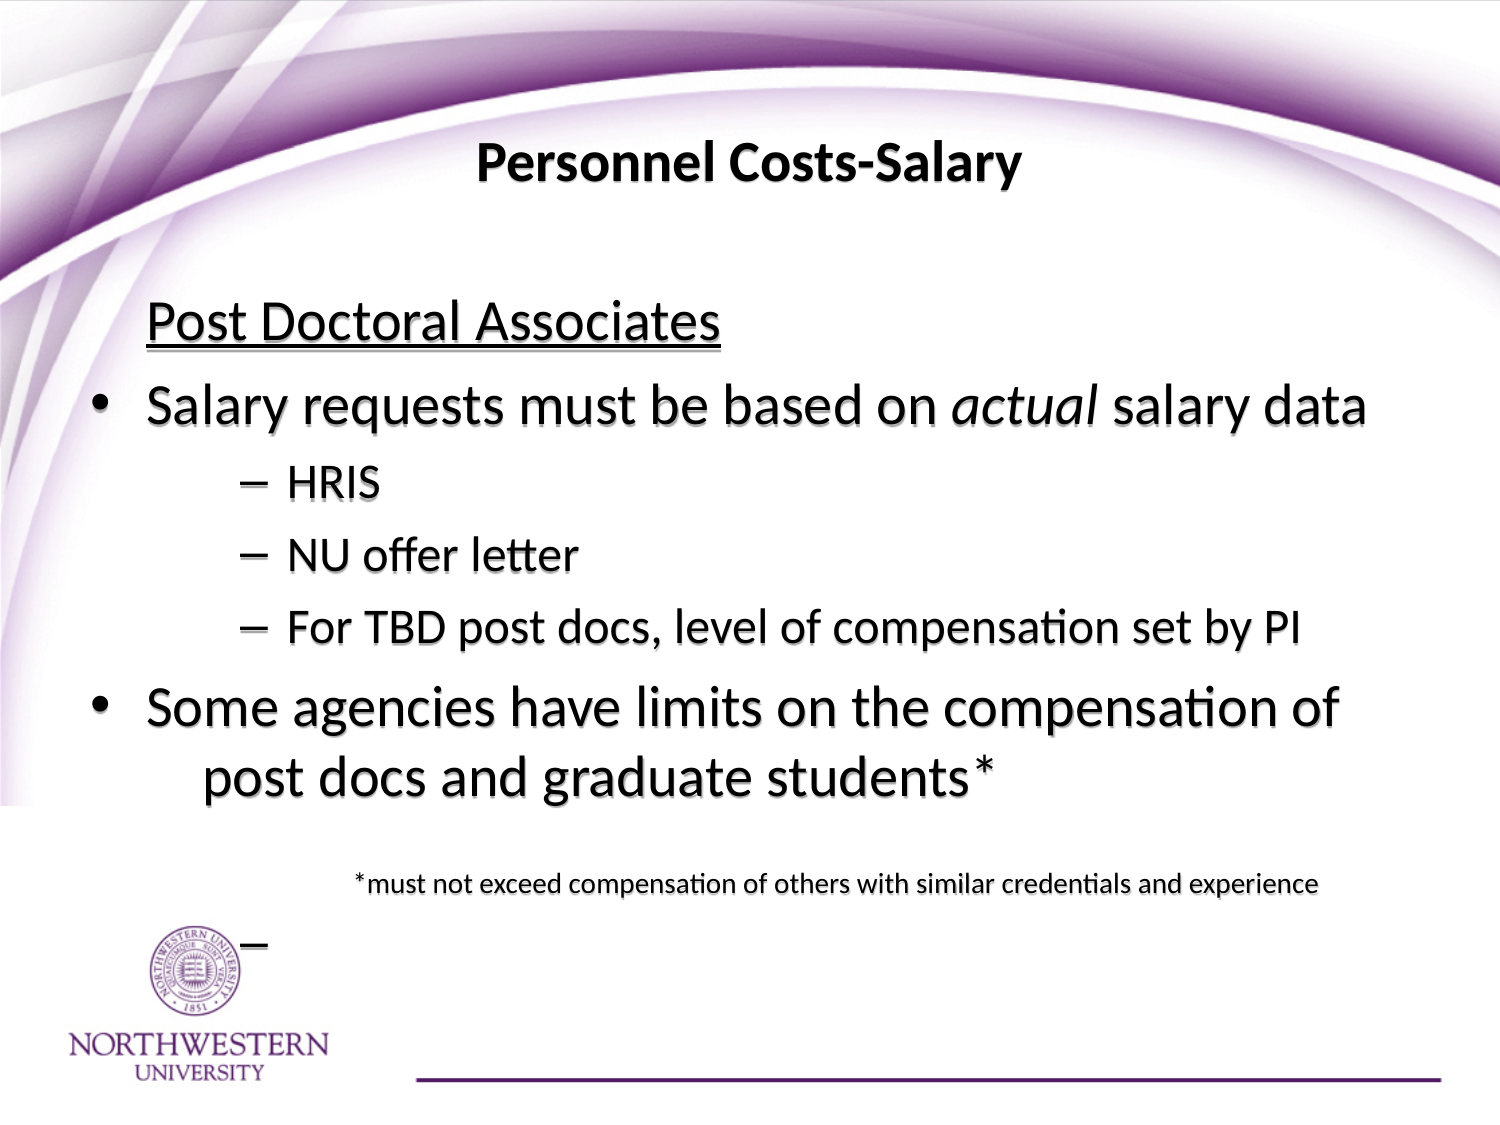

# Personnel Costs-Salary
Post Doctoral Associates
Salary requests must be based on actual salary data
HRIS
NU offer letter
For TBD post docs, level of compensation set by PI
Some agencies have limits on the compensation of post docs and graduate students*
		*must not exceed compensation of others with similar credentials and experience